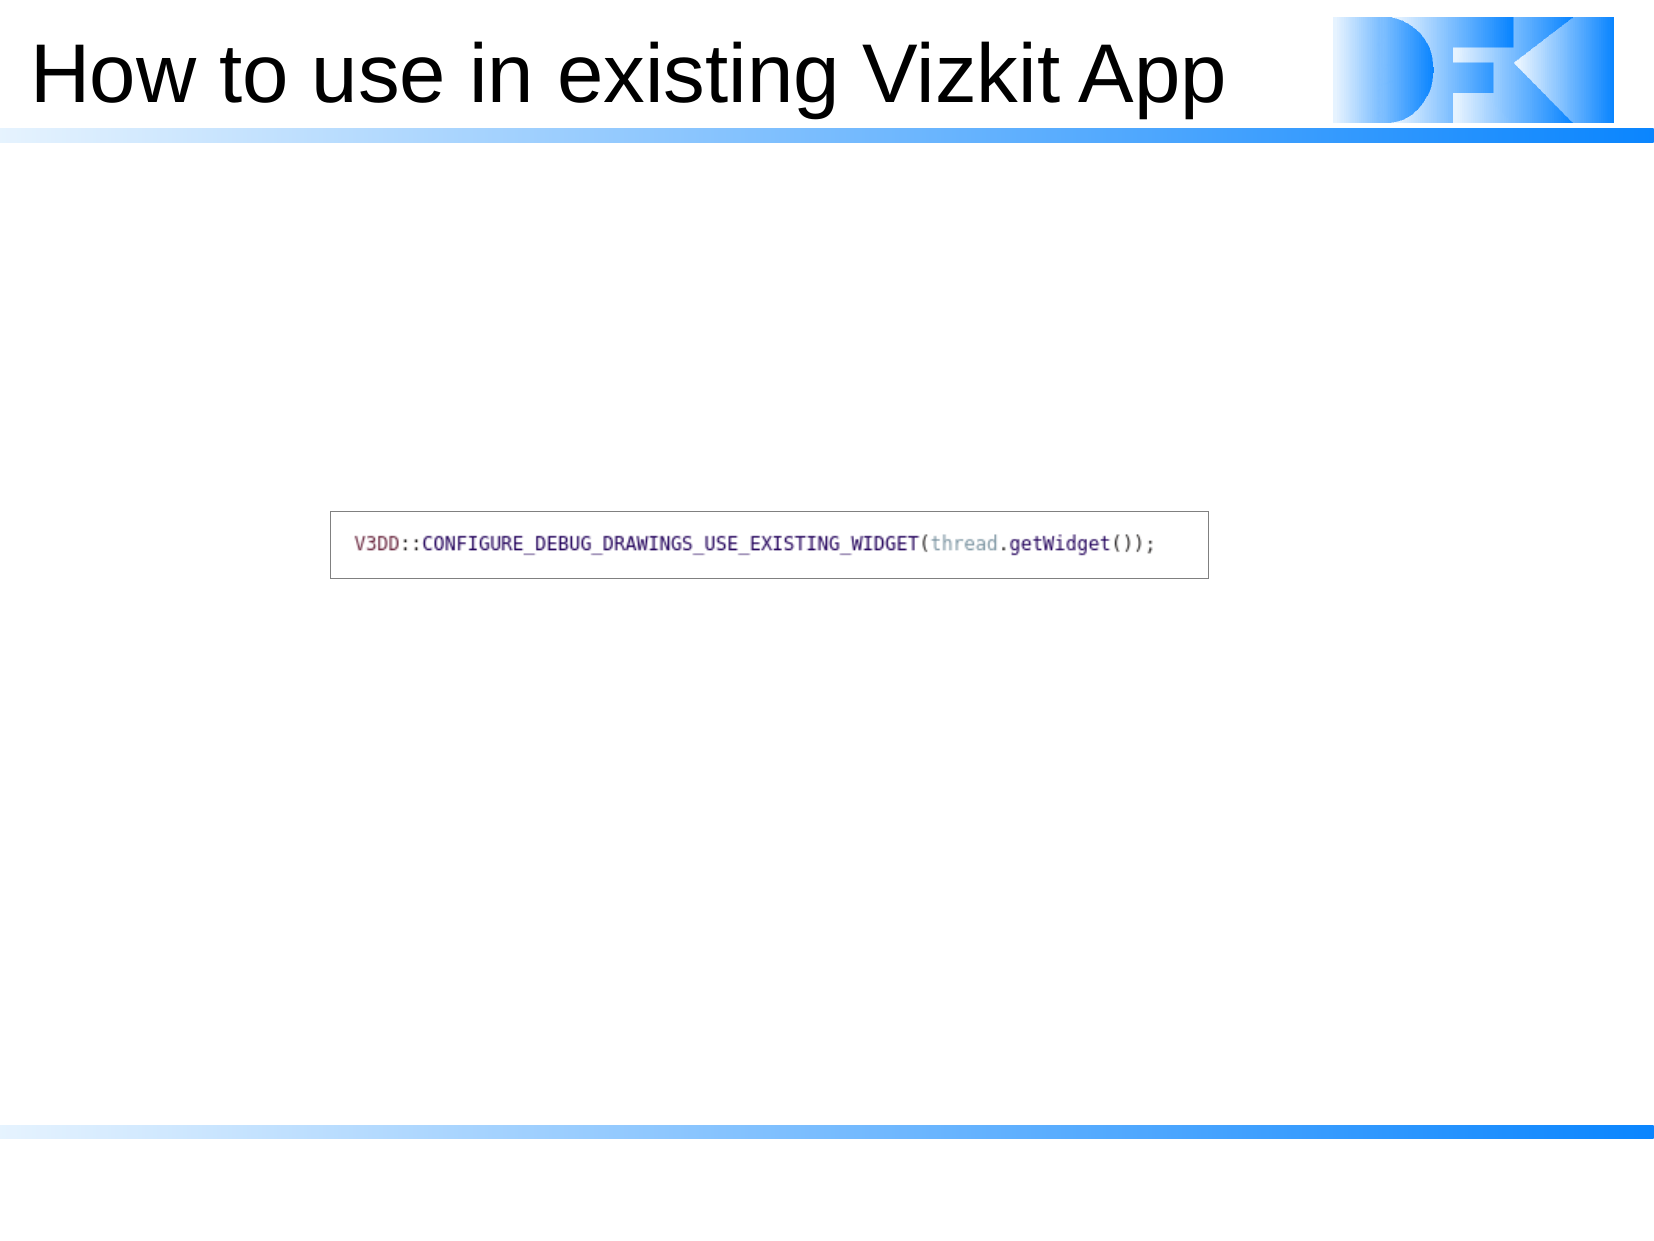

# How to use in existing Vizkit App